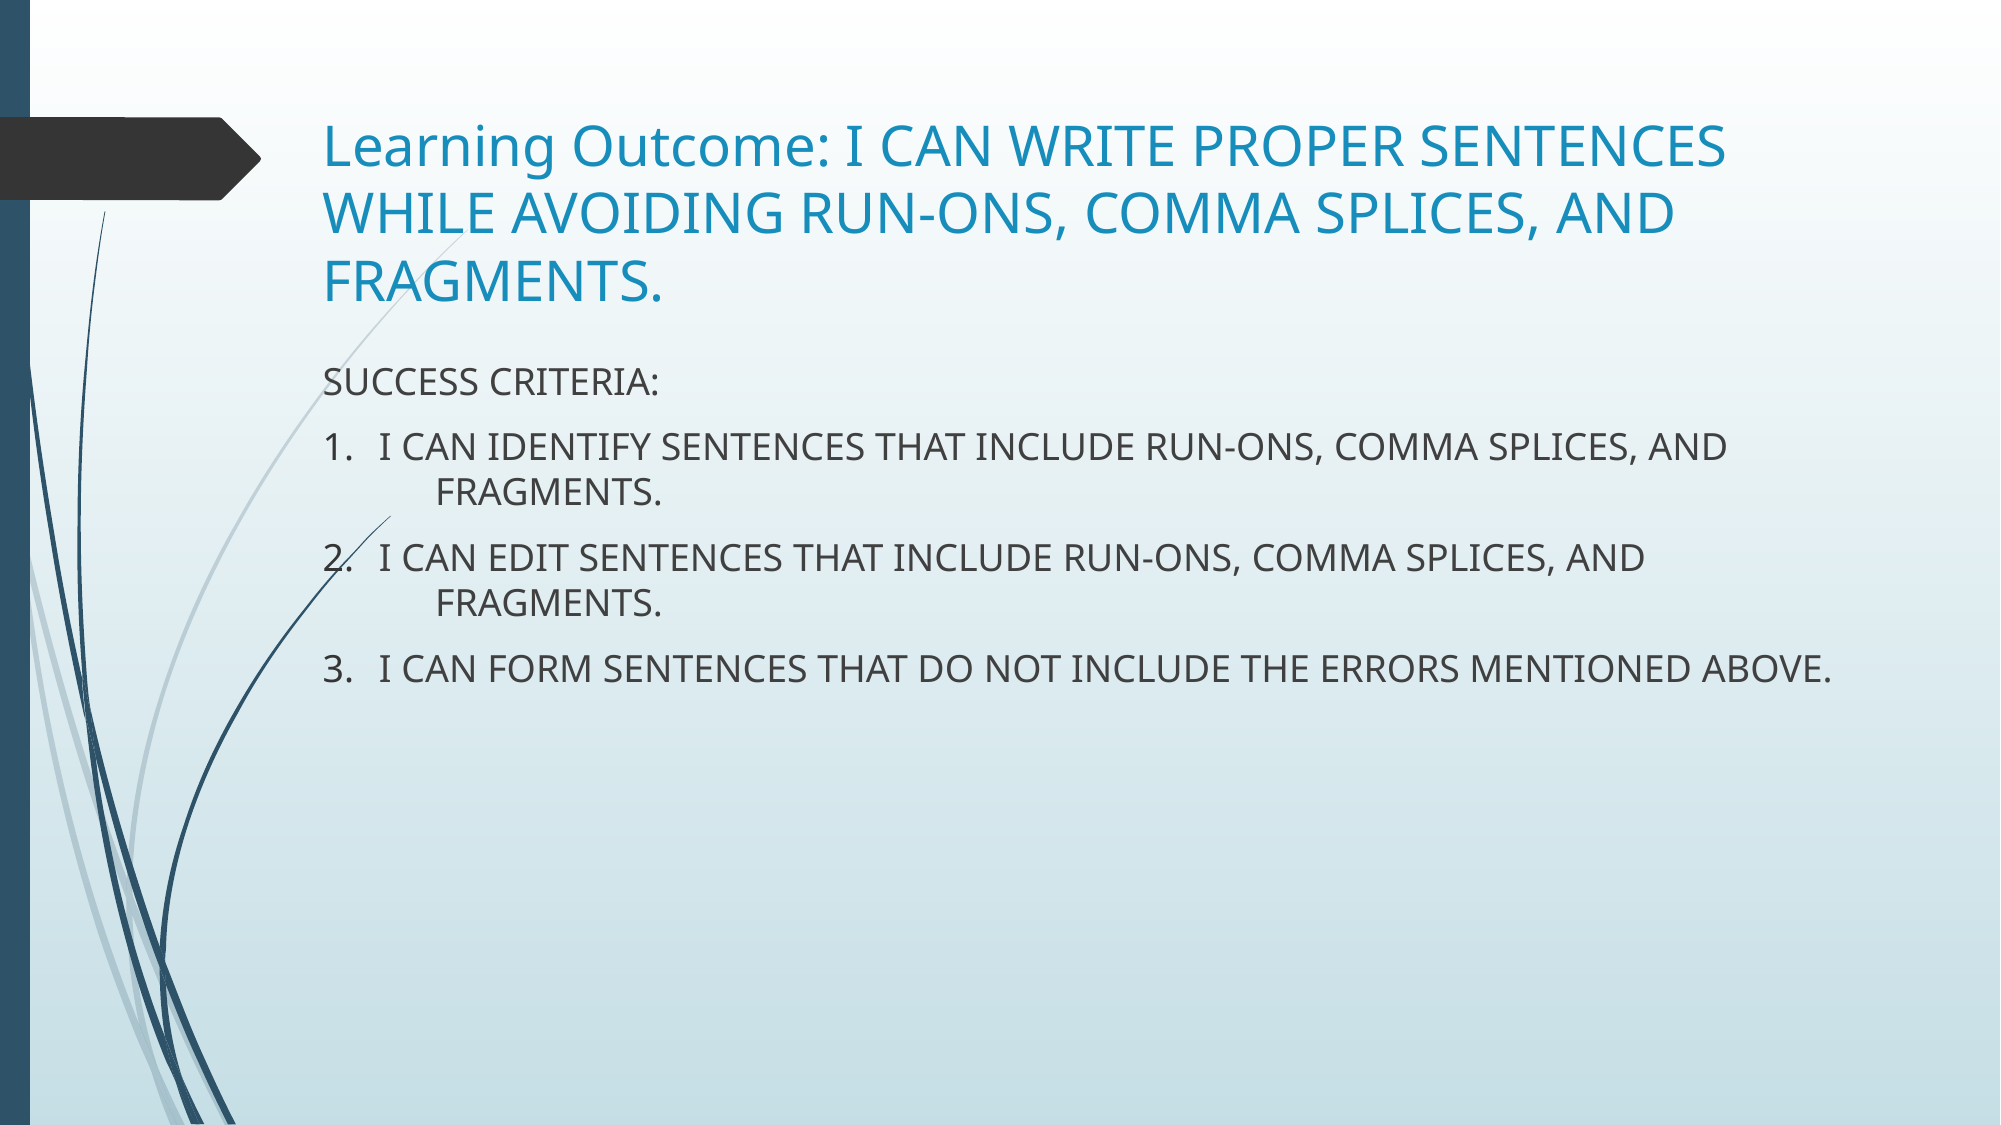

# Learning Outcome: I CAN WRITE PROPER SENTENCES WHILE AVOIDING RUN-ONS, COMMA SPLICES, AND FRAGMENTS.
SUCCESS CRITERIA:
I CAN IDENTIFY SENTENCES THAT INCLUDE RUN-ONS, COMMA SPLICES, AND FRAGMENTS.
I CAN EDIT SENTENCES THAT INCLUDE RUN-ONS, COMMA SPLICES, AND FRAGMENTS.
I CAN FORM SENTENCES THAT DO NOT INCLUDE THE ERRORS MENTIONED ABOVE.